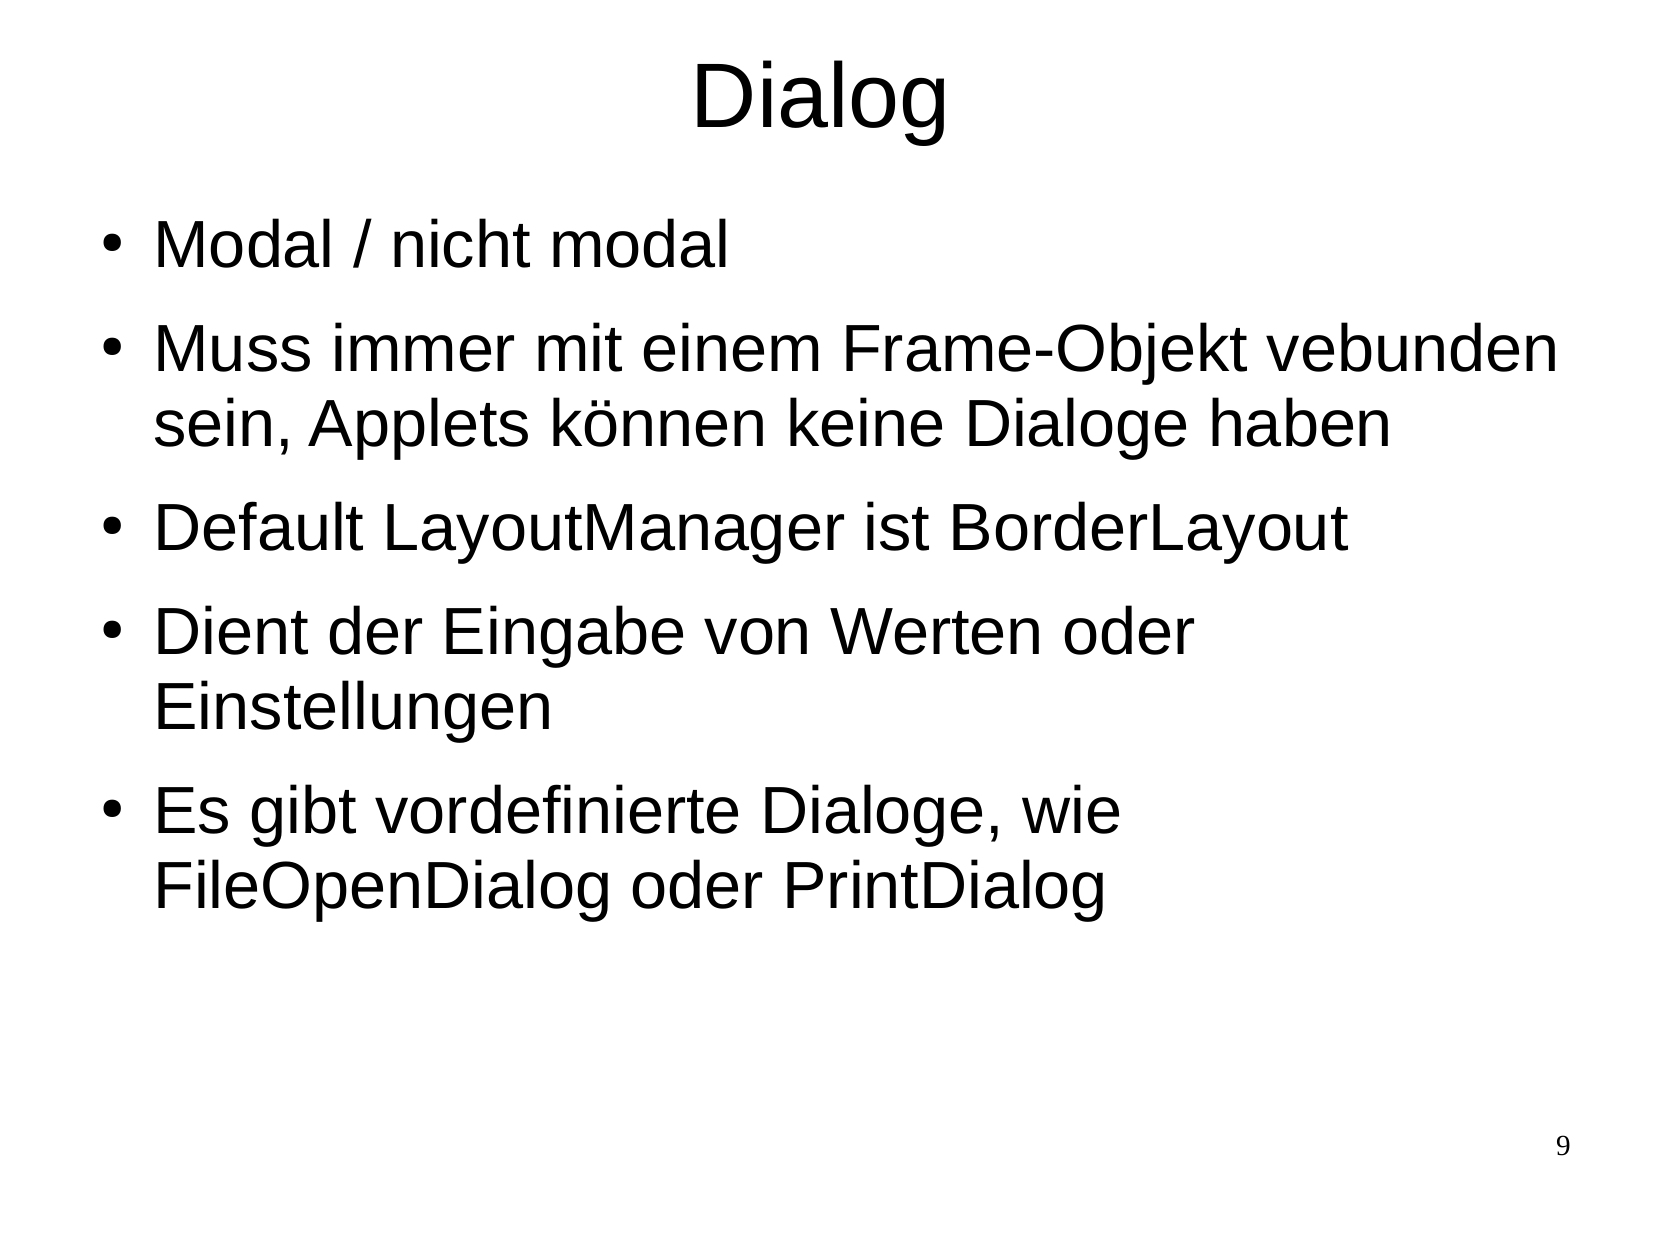

# Dialog
Modal / nicht modal
Muss immer mit einem Frame-Objekt vebunden sein, Applets können keine Dialoge haben
Default LayoutManager ist BorderLayout
Dient der Eingabe von Werten oder Einstellungen
Es gibt vordefinierte Dialoge, wie FileOpenDialog oder PrintDialog
9